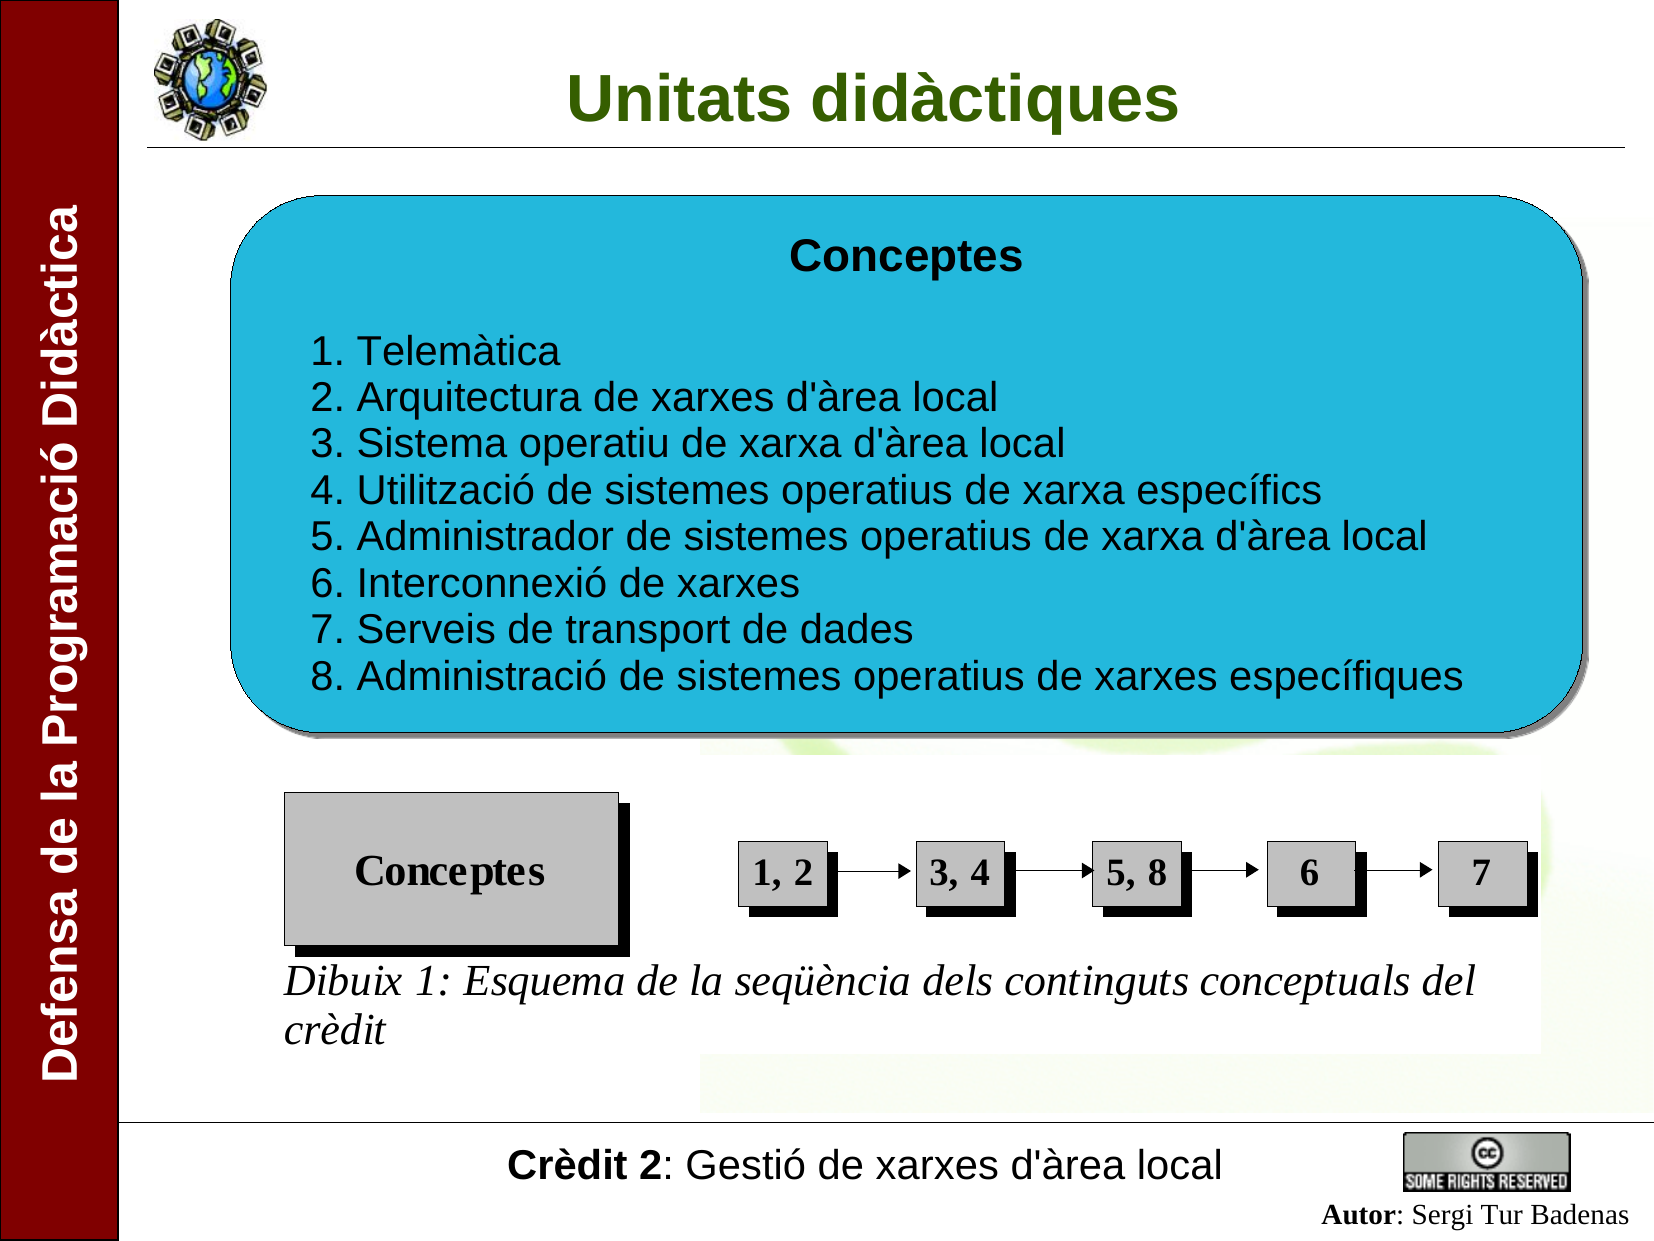

# Unitats didàctiques
Conceptes
1. Telemàtica
2. Arquitectura de xarxes d'àrea local
3. Sistema operatiu de xarxa d'àrea local
4. Utilització de sistemes operatius de xarxa específics
5. Administrador de sistemes operatius de xarxa d'àrea local
6. Interconnexió de xarxes
7. Serveis de transport de dades
8. Administració de sistemes operatius de xarxes específiques